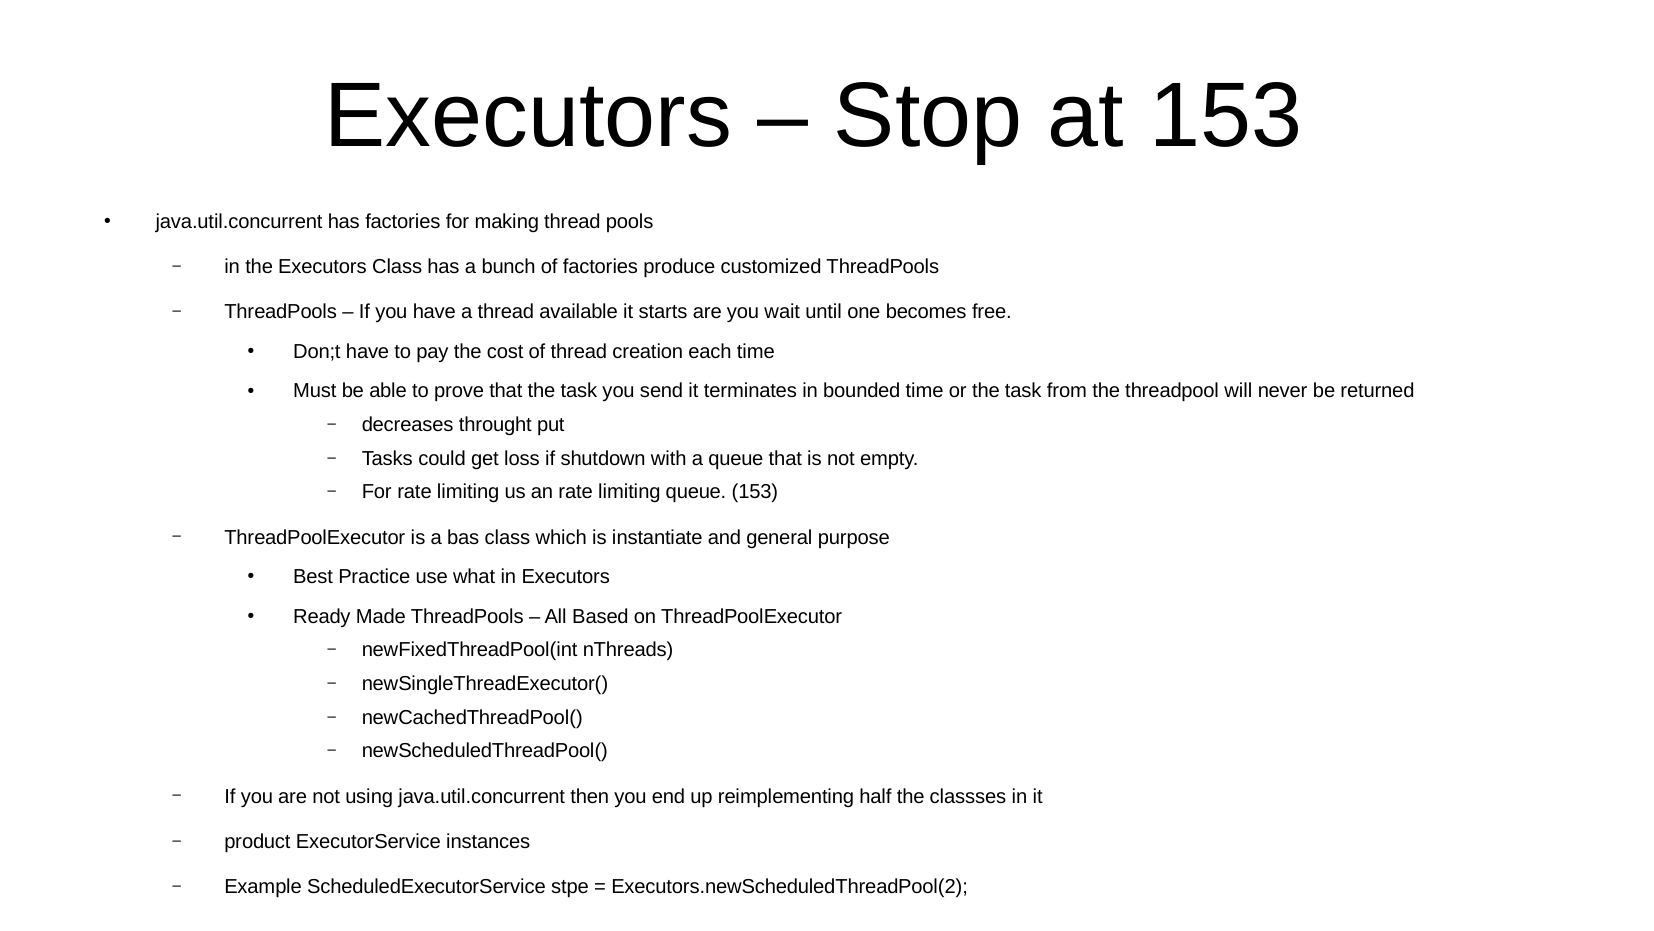

# Executors – Stop at 153
java.util.concurrent has factories for making thread pools
in the Executors Class has a bunch of factories produce customized ThreadPools
ThreadPools – If you have a thread available it starts are you wait until one becomes free.
Don;t have to pay the cost of thread creation each time
Must be able to prove that the task you send it terminates in bounded time or the task from the threadpool will never be returned
decreases throught put
Tasks could get loss if shutdown with a queue that is not empty.
For rate limiting us an rate limiting queue. (153)
ThreadPoolExecutor is a bas class which is instantiate and general purpose
Best Practice use what in Executors
Ready Made ThreadPools – All Based on ThreadPoolExecutor
newFixedThreadPool(int nThreads)
newSingleThreadExecutor()
newCachedThreadPool()
newScheduledThreadPool()
If you are not using java.util.concurrent then you end up reimplementing half the classses in it
product ExecutorService instances
Example ScheduledExecutorService stpe = Executors.newScheduledThreadPool(2);